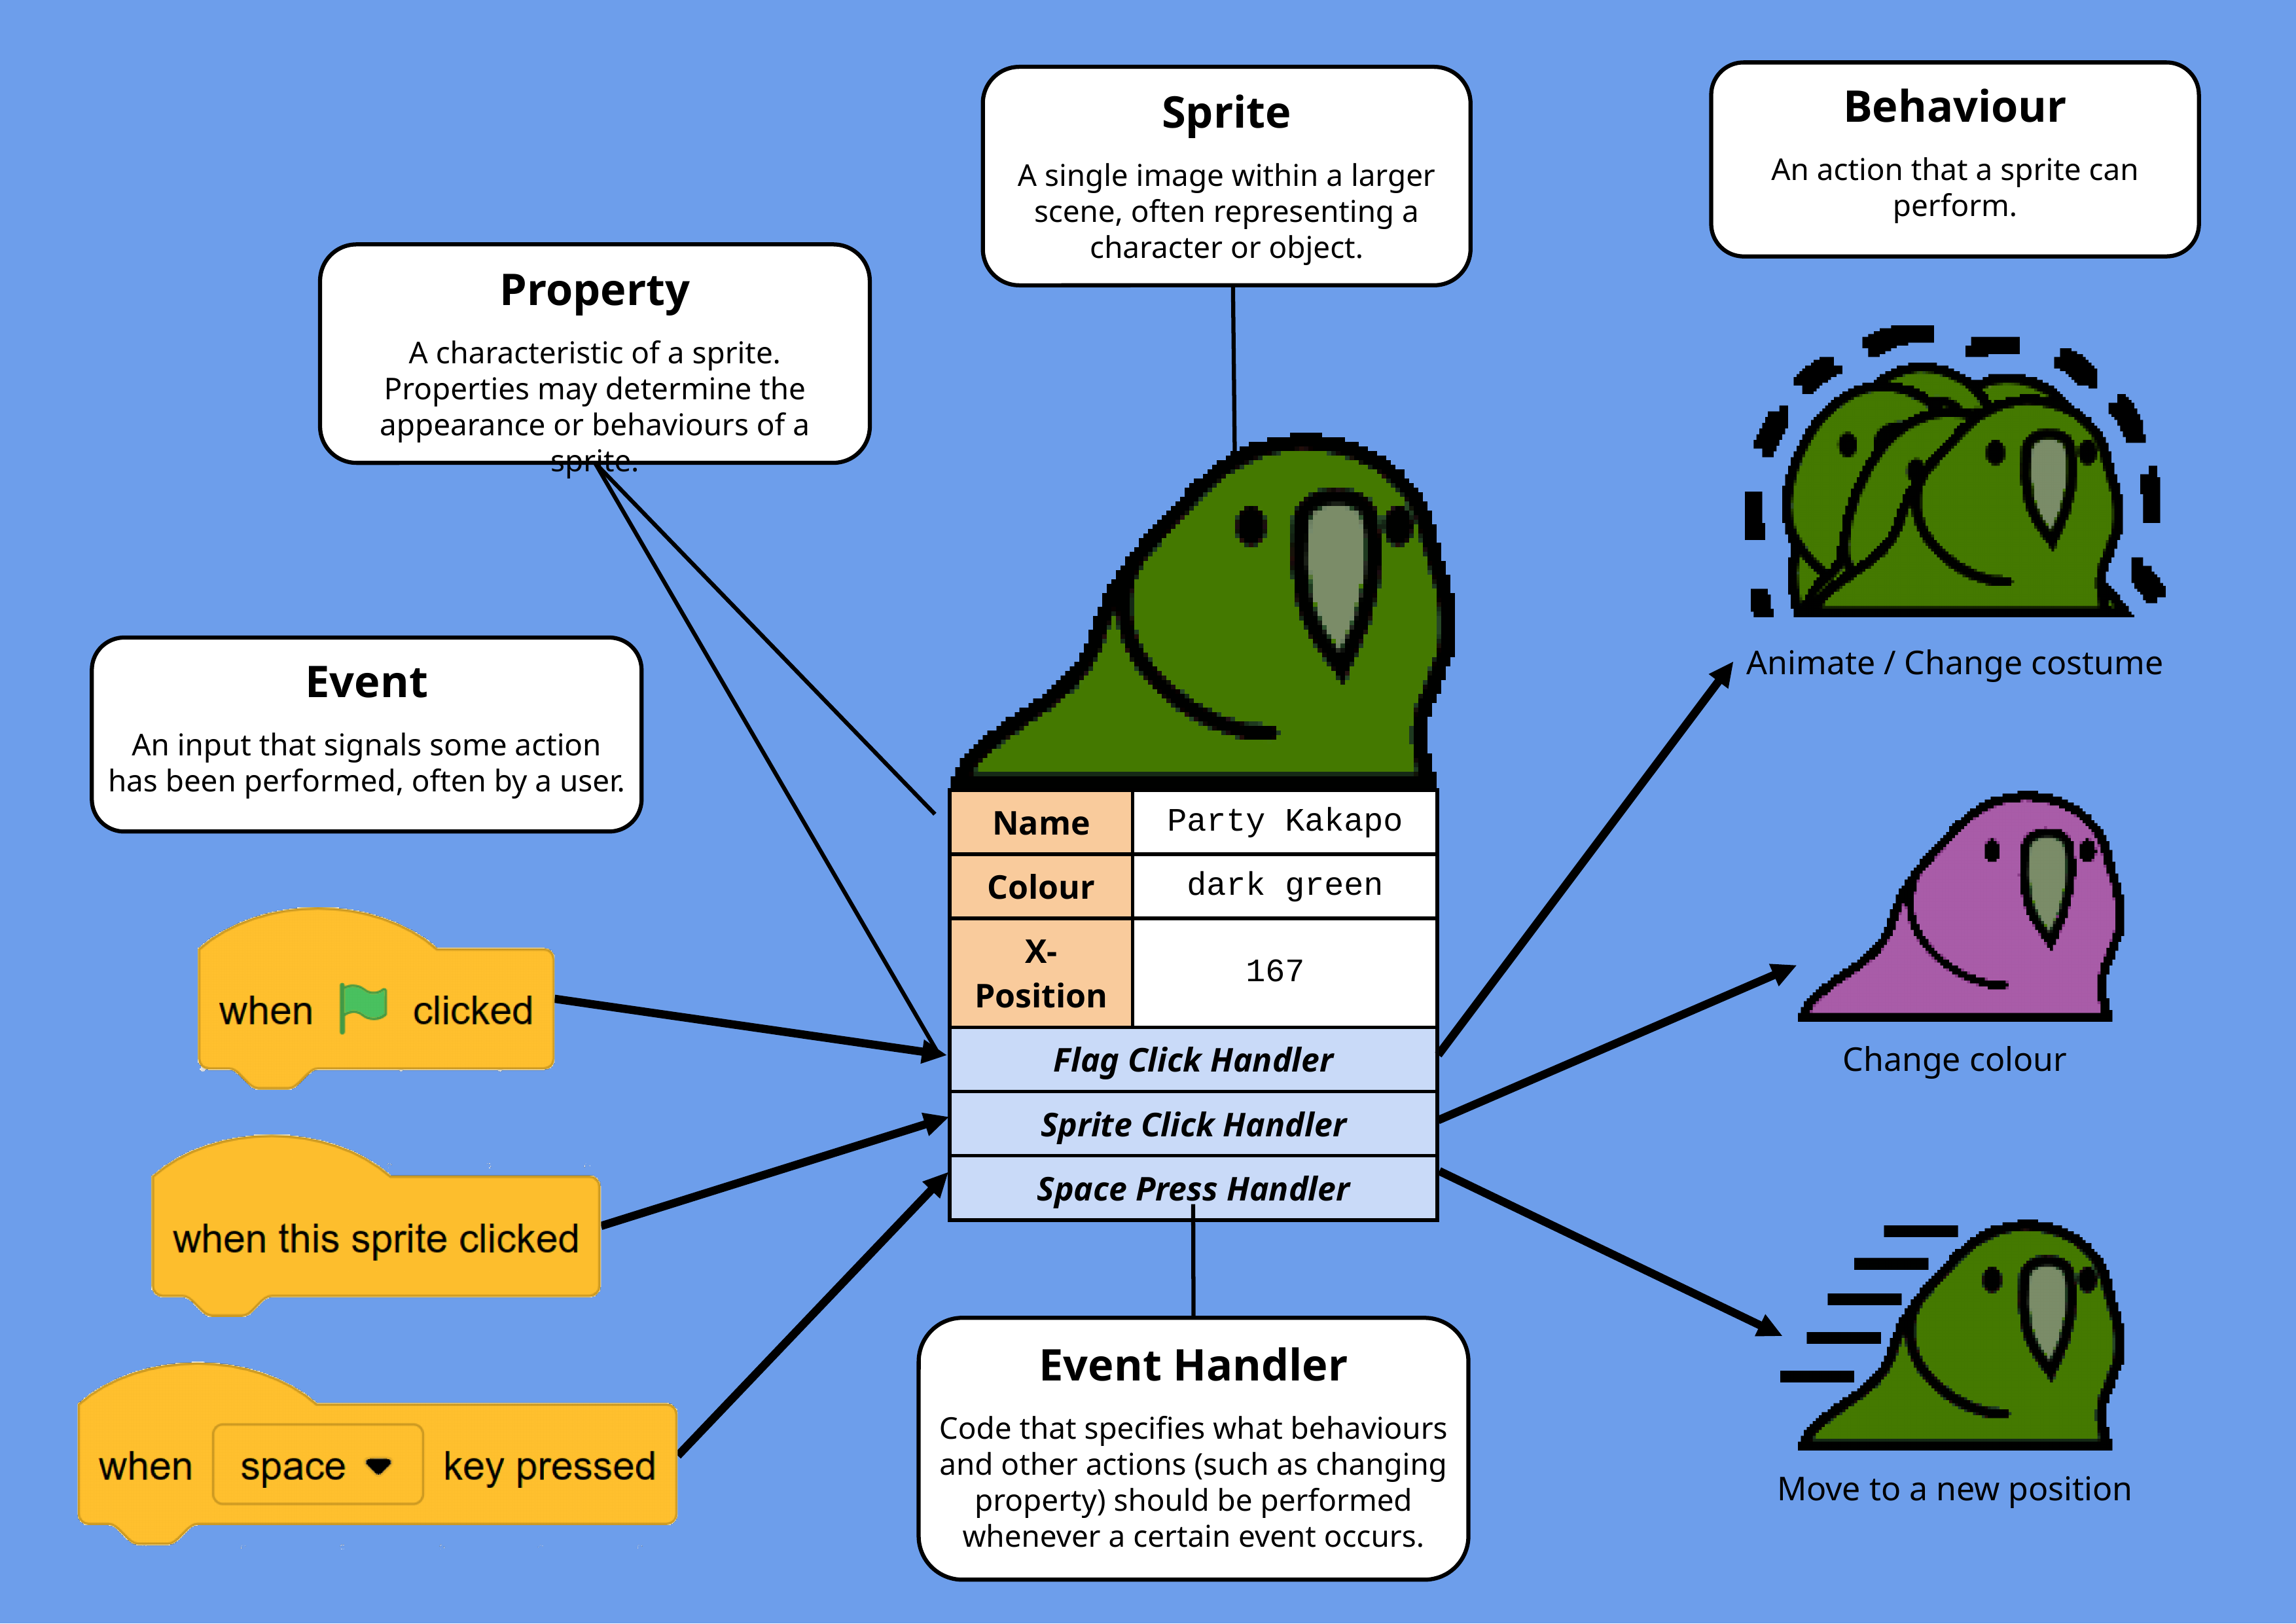

Behaviour
An action that a sprite can perform.
Sprite
A single image within a larger scene, often representing a character or object.
Property
A characteristic of a sprite. Properties may determine the appearance or behaviours of a sprite.
Animate / Change costume
Event
An input that signals some action has been performed, often by a user.
| Name | Party Kakapo |
| --- | --- |
| Colour | dark green |
| X-Position | 167 |
| Y-Position | -45 |
| Flag Click Handler |
| --- |
| Sprite Click Handler |
| Space Press Handler |
Change colour
Event Handler
Code that specifies what behaviours and other actions (such as changing property) should be performed whenever a certain event occurs.
Move to a new position